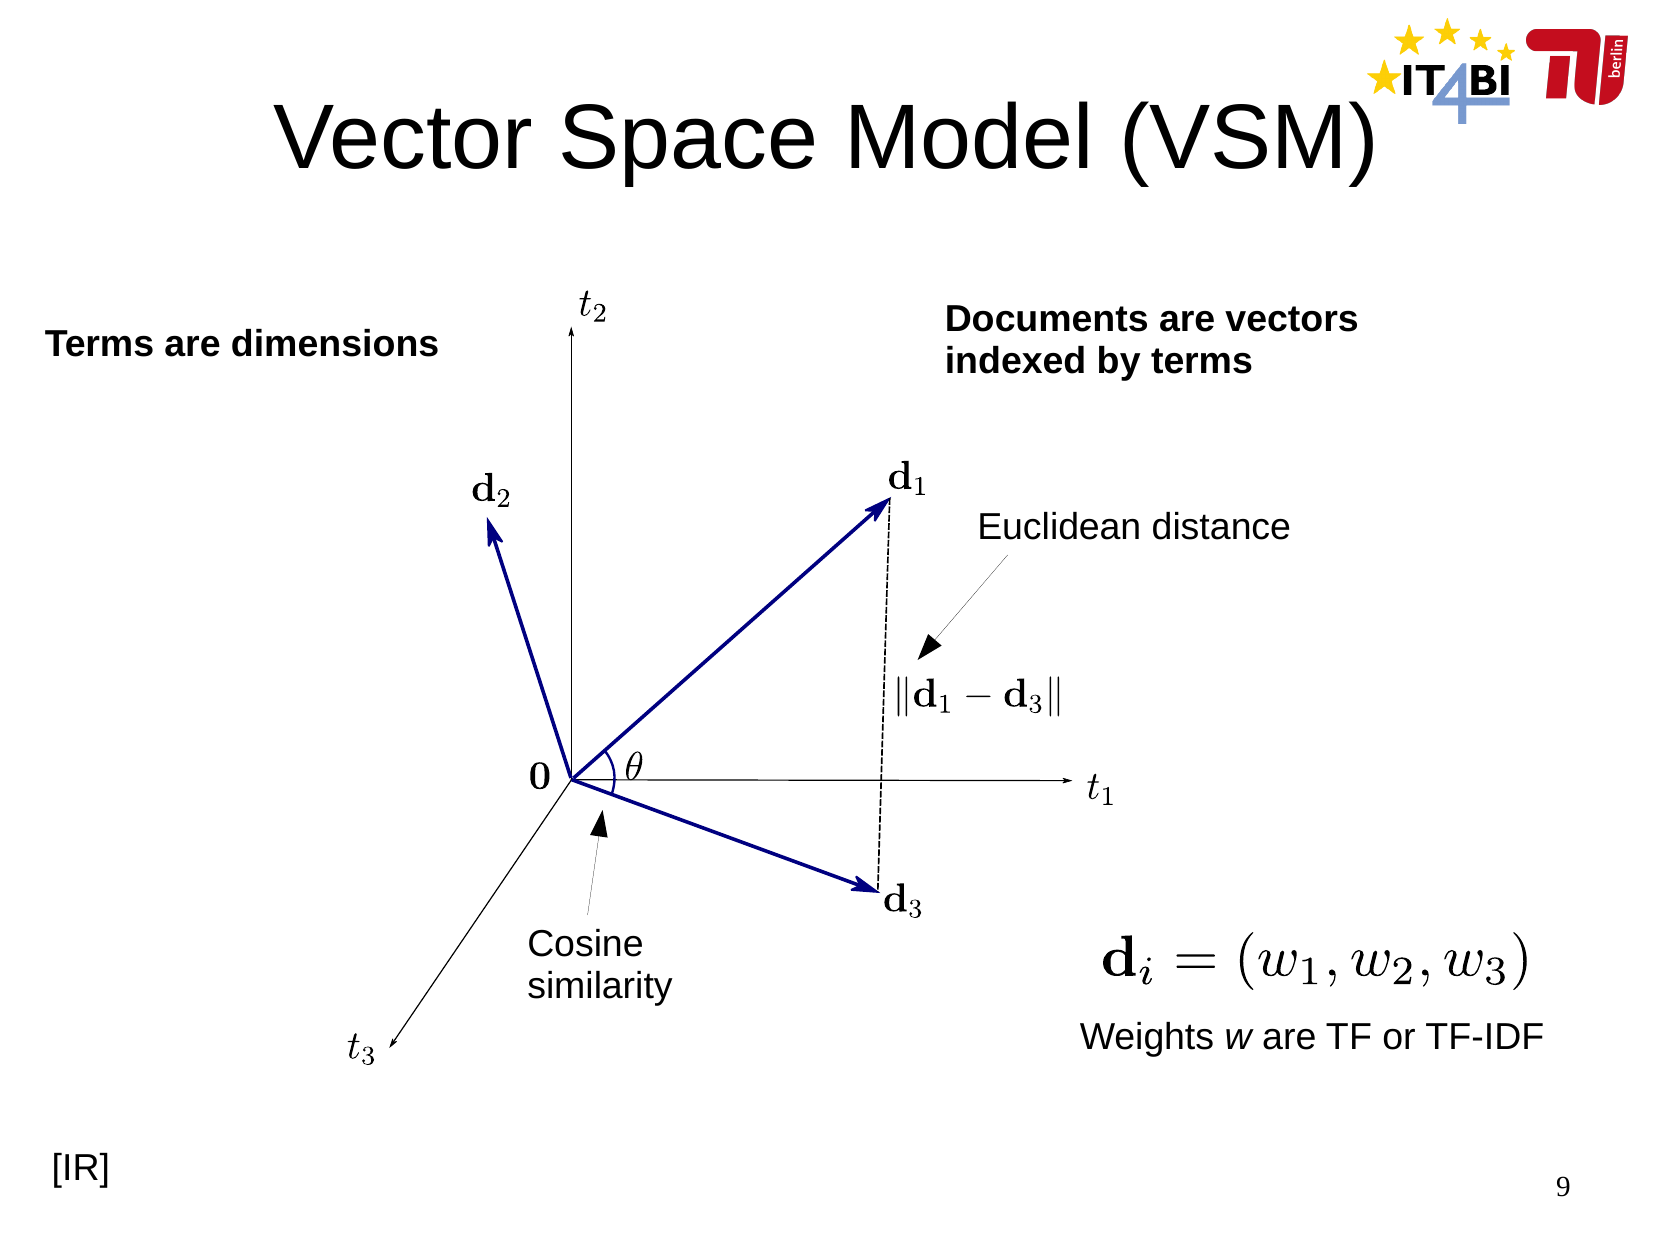

# Vector Space Model (VSM)
Documents are vectors indexed by terms
Terms are dimensions
Euclidean distance
Cosine similarity
Weights w are TF or TF-IDF
[IR]
9